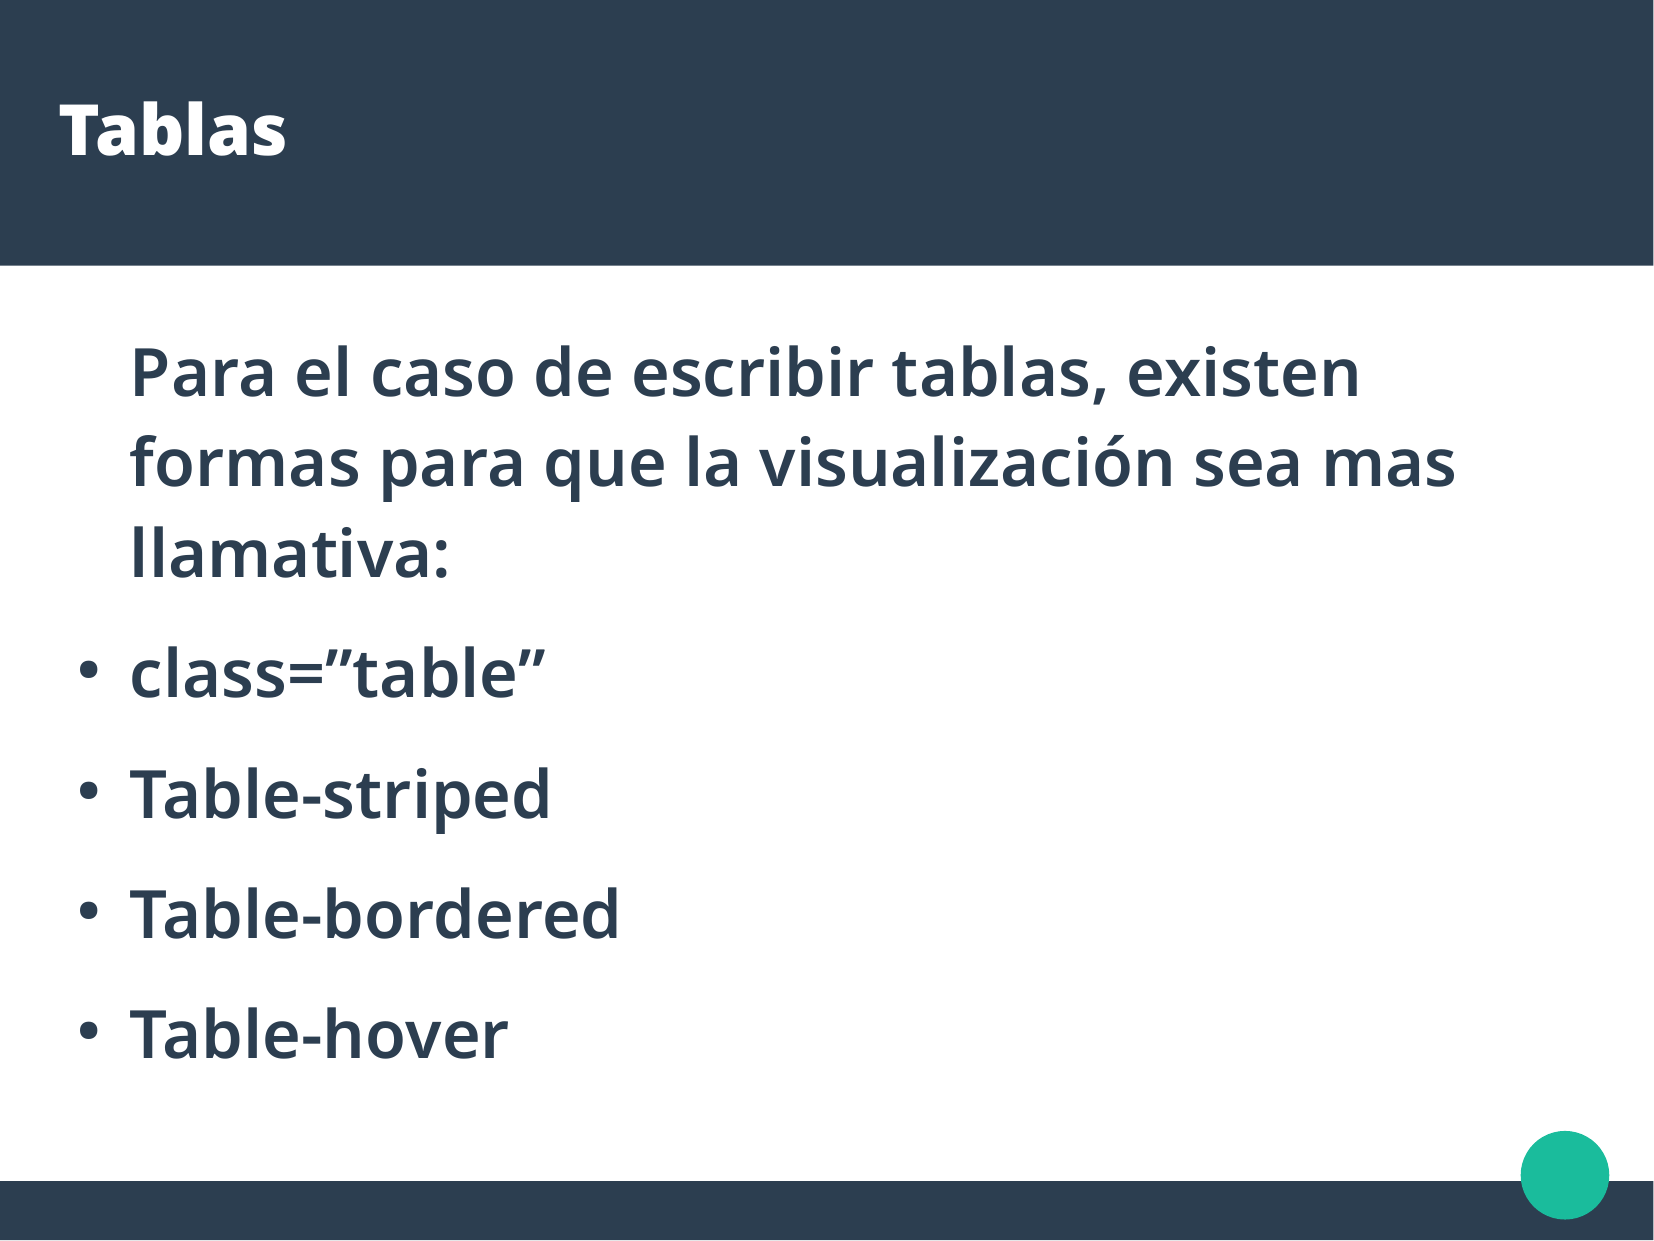

# Tablas
Para el caso de escribir tablas, existen formas para que la visualización sea mas llamativa:
class=”table”
Table-striped
Table-bordered
Table-hover